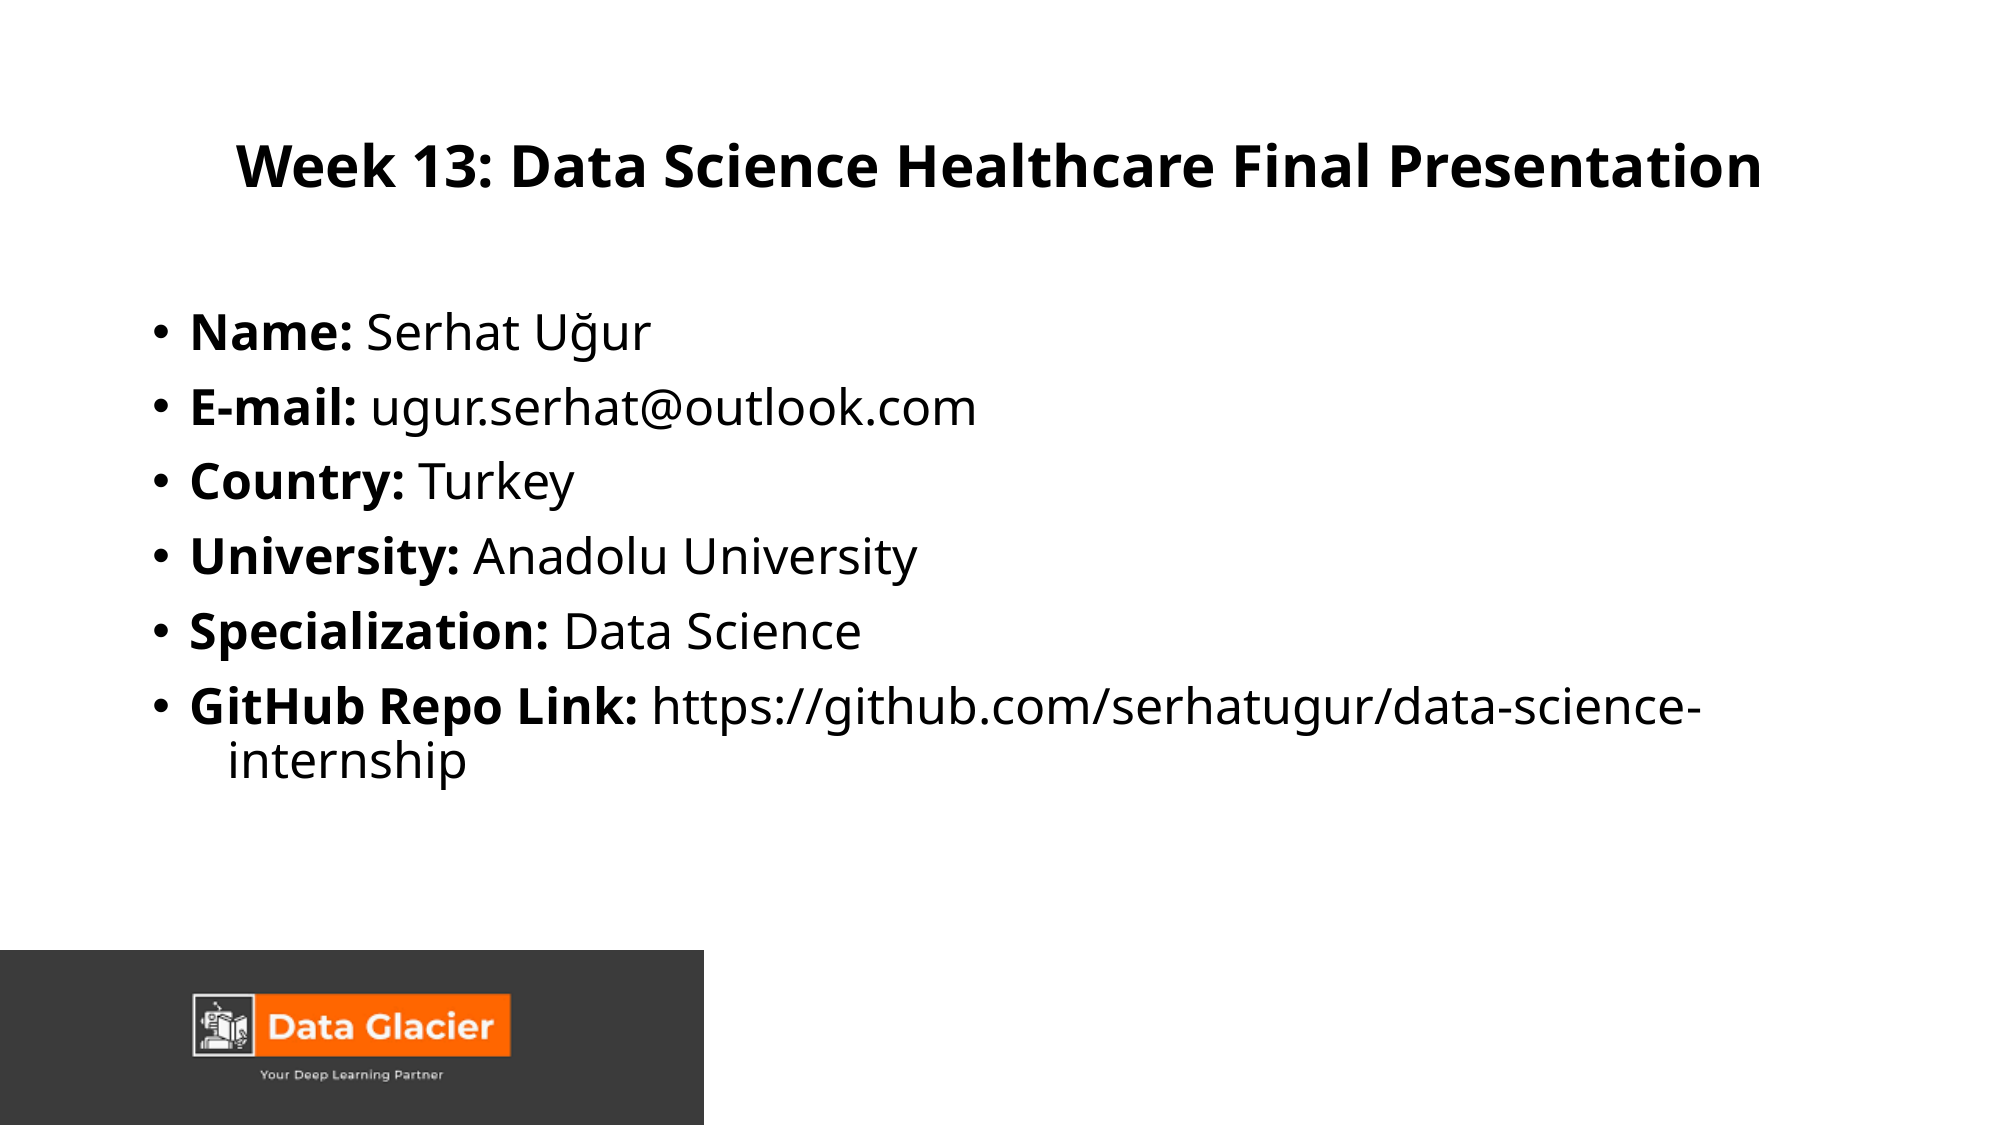

# Week 13: Data Science Healthcare Final Presentation
Name: Serhat Uğur
E-mail: ugur.serhat@outlook.com
Country: Turkey
University: Anadolu University
Specialization: Data Science
GitHub Repo Link: https://github.com/serhatugur/data-science-internship